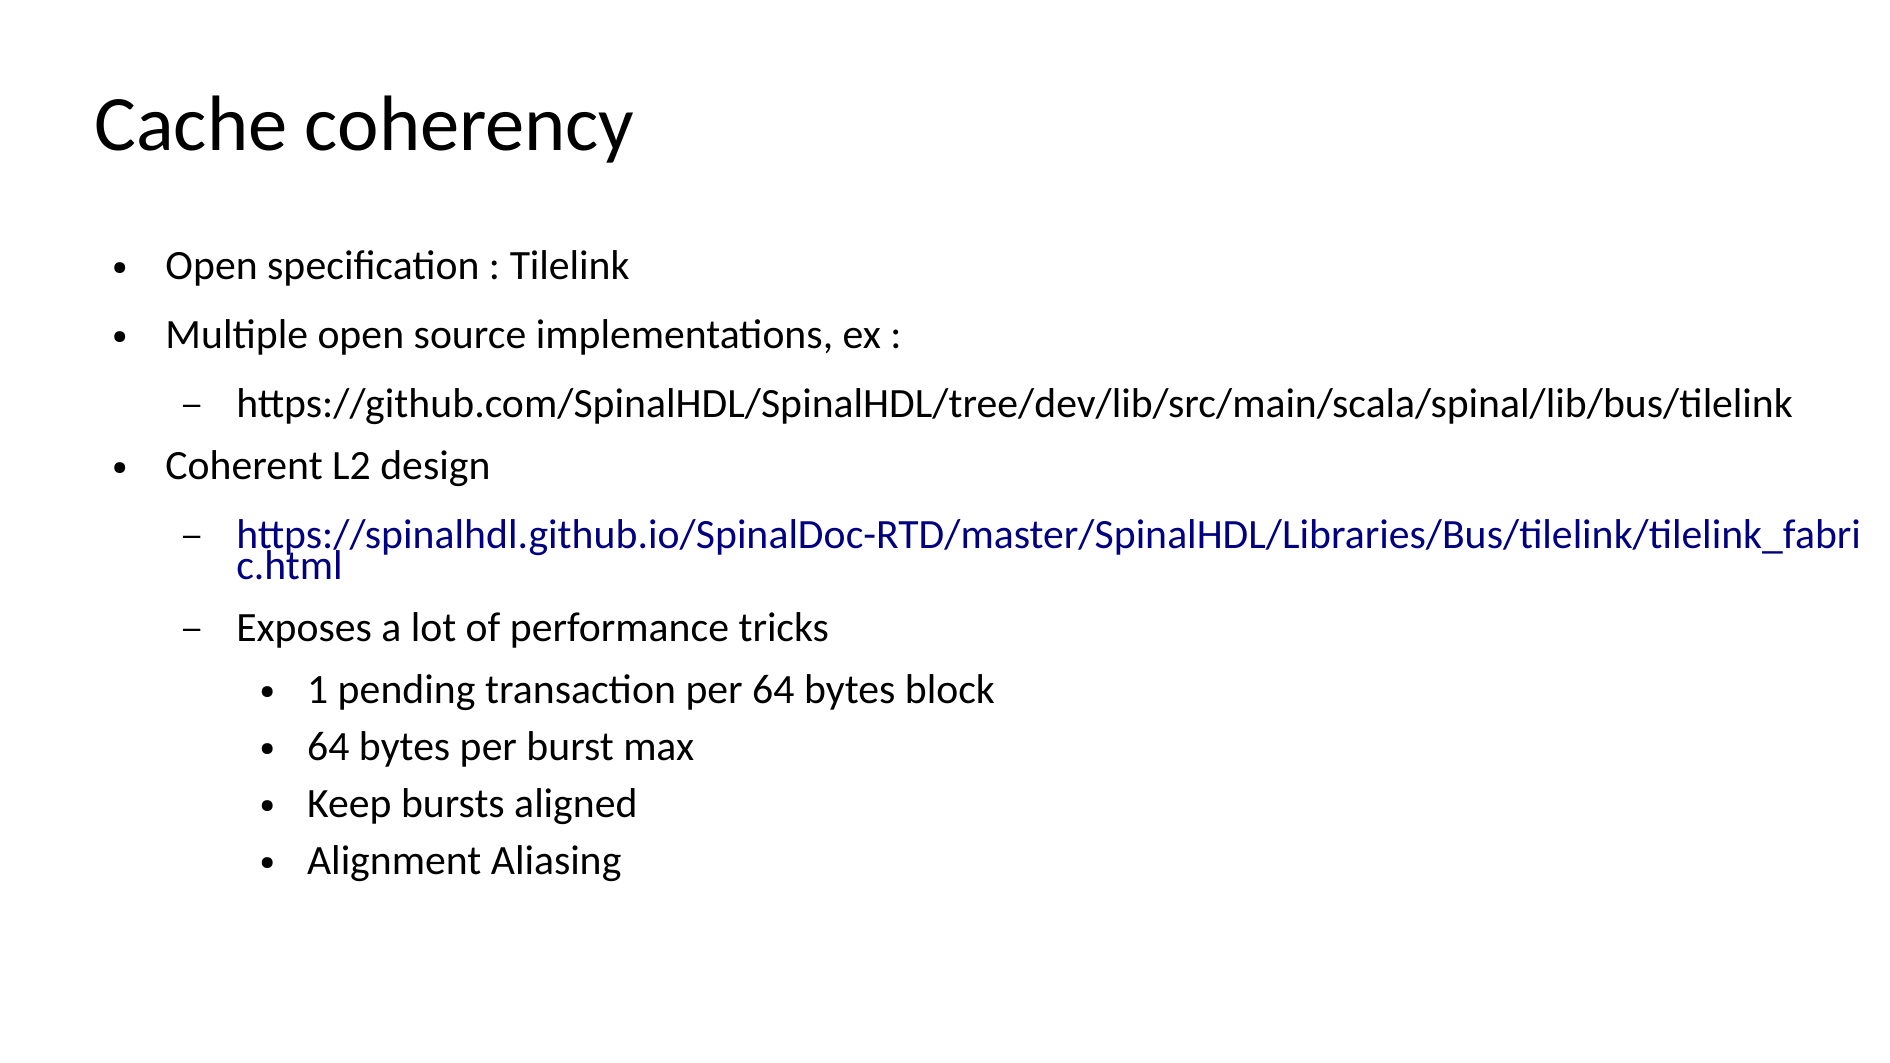

# Cache coherency
Open specification : Tilelink
Multiple open source implementations, ex :
https://github.com/SpinalHDL/SpinalHDL/tree/dev/lib/src/main/scala/spinal/lib/bus/tilelink
Coherent L2 design
https://spinalhdl.github.io/SpinalDoc-RTD/master/SpinalHDL/Libraries/Bus/tilelink/tilelink_fabric.html
Exposes a lot of performance tricks
1 pending transaction per 64 bytes block
64 bytes per burst max
Keep bursts aligned
Alignment Aliasing